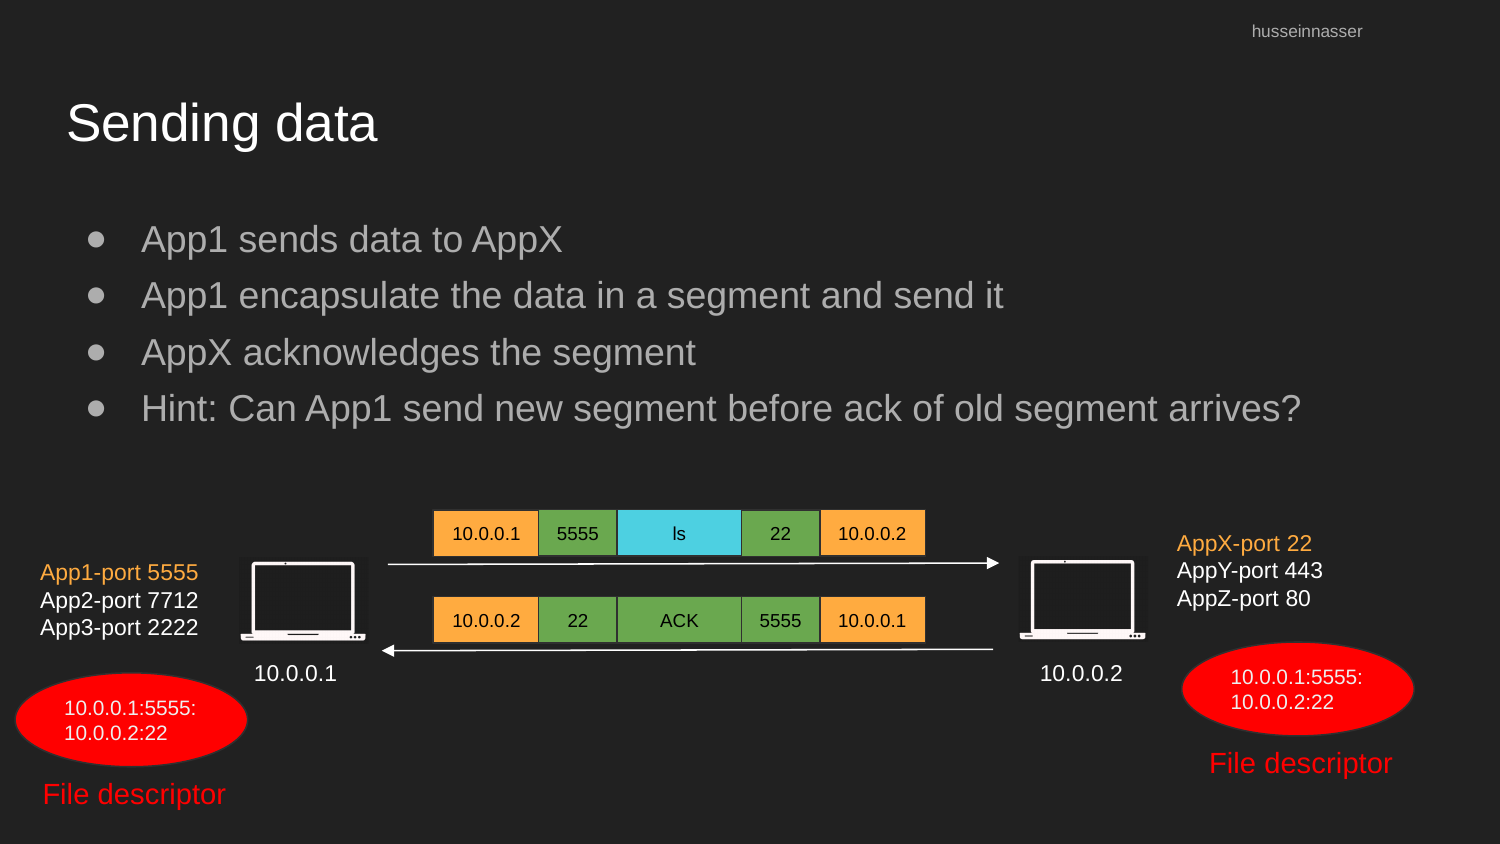

husseinnasser
# Sending data
App1 sends data to AppX
App1 encapsulate the data in a segment and send it
AppX acknowledges the segment
Hint: Can App1 send new segment before ack of old segment arrives?
5555
ls
10.0.0.2
10.0.0.1
22
AppX-port 22
AppY-port 443
AppZ-port 80
App1-port 5555
App2-port 7712
App3-port 2222
22
ACK
10.0.0.1
10.0.0.2
5555
10.0.0.1:5555:10.0.0.2:22
10.0.0.1
10.0.0.2
10.0.0.1:5555:10.0.0.2:22
File descriptor
File descriptor